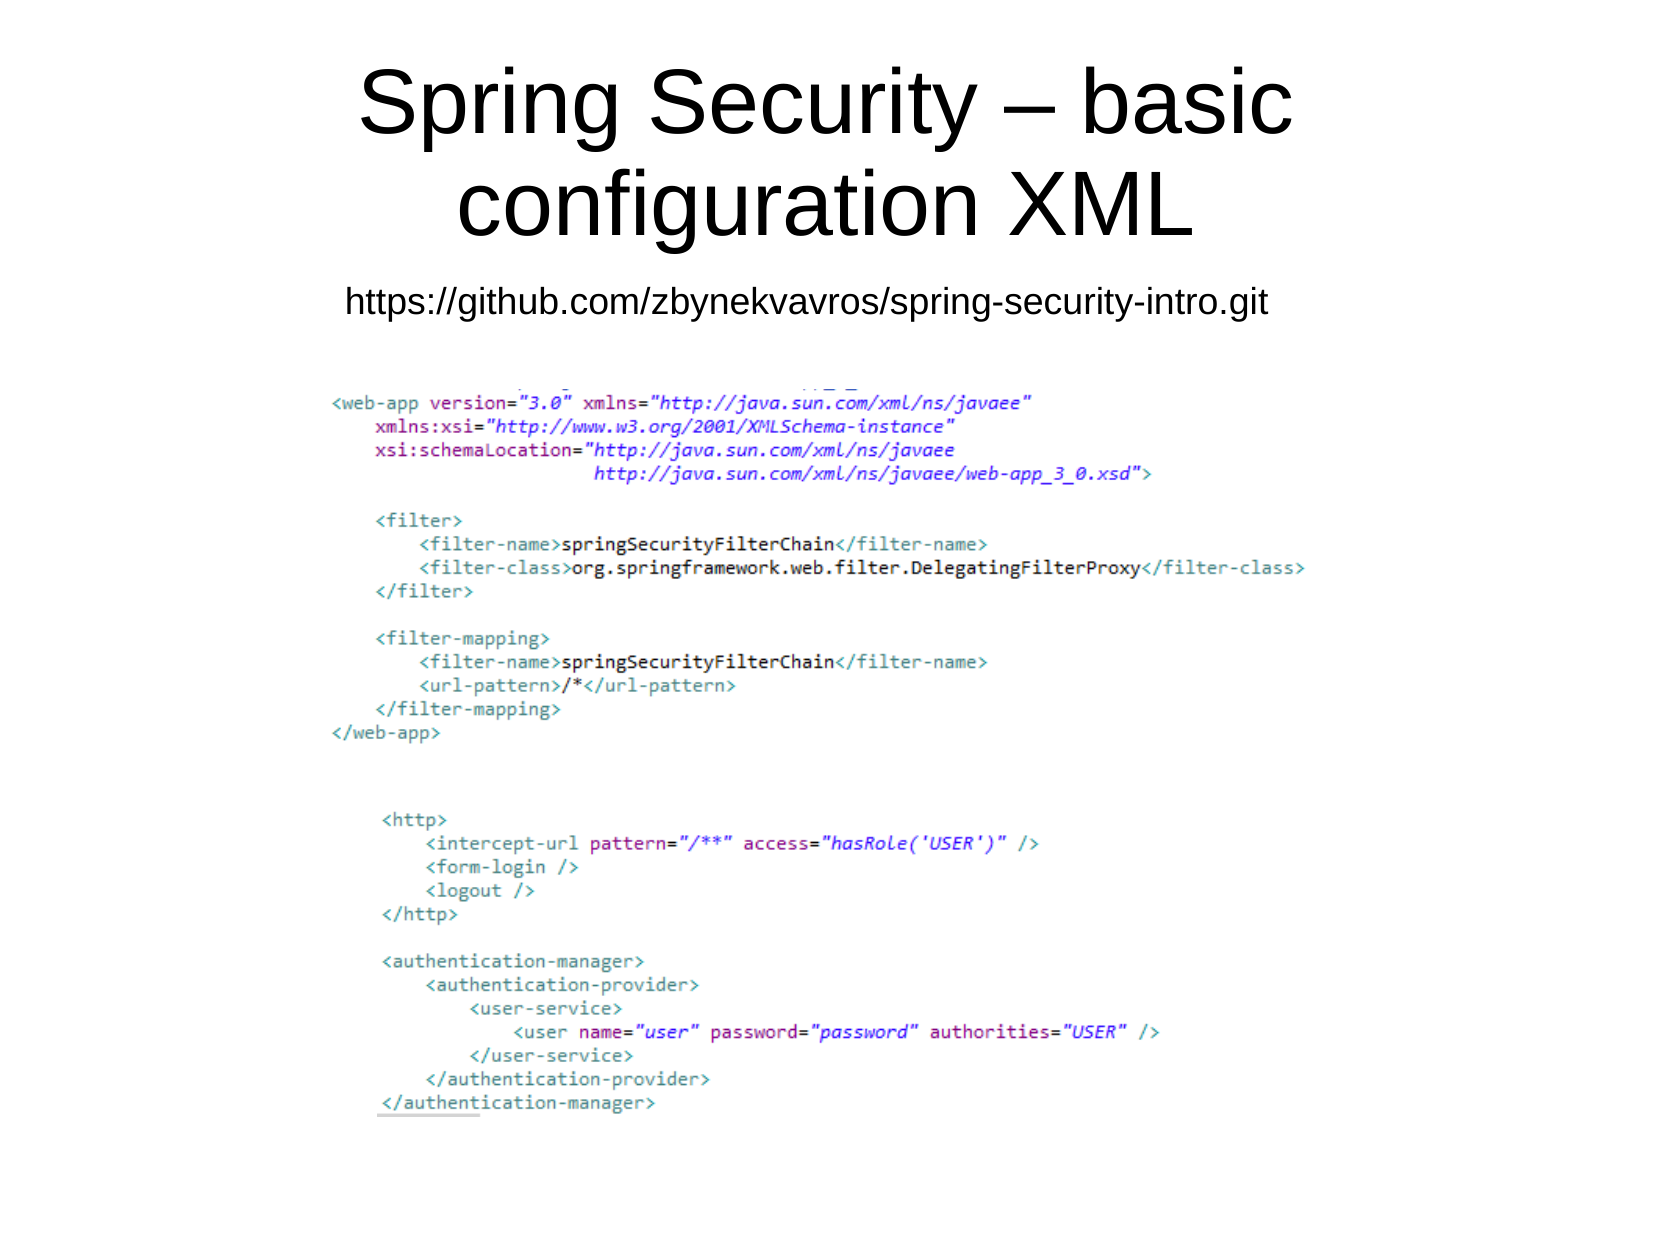

# Spring Security – basic configuration XML
https://github.com/zbynekvavros/spring-security-intro.git